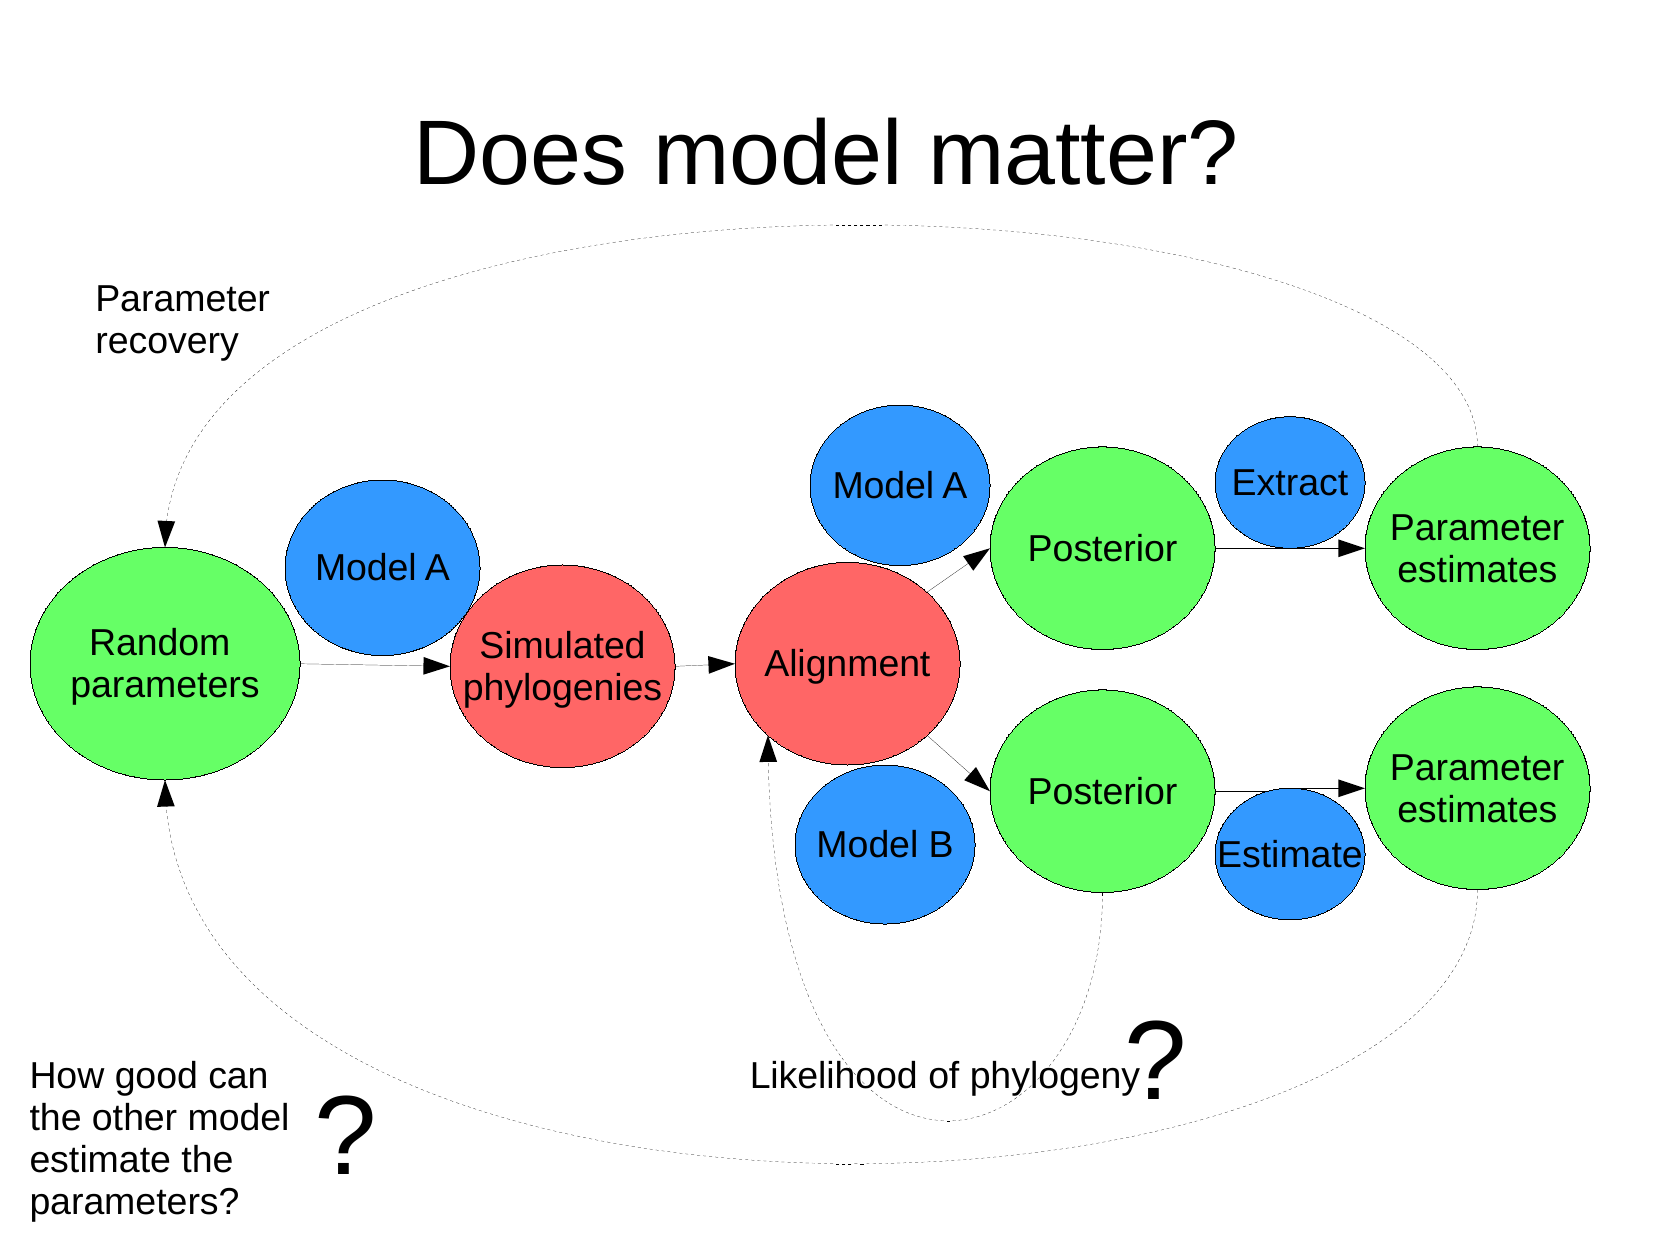

# Does model matter?
Parameter
recovery
Model A
Extract
Posterior
Parameter
estimates
Model A
Random
parameters
Alignment
Simulated
phylogenies
Parameter
estimates
Posterior
Model B
Estimate
?
Likelihood of phylogeny
How good can
the other model
estimate the
parameters?
?